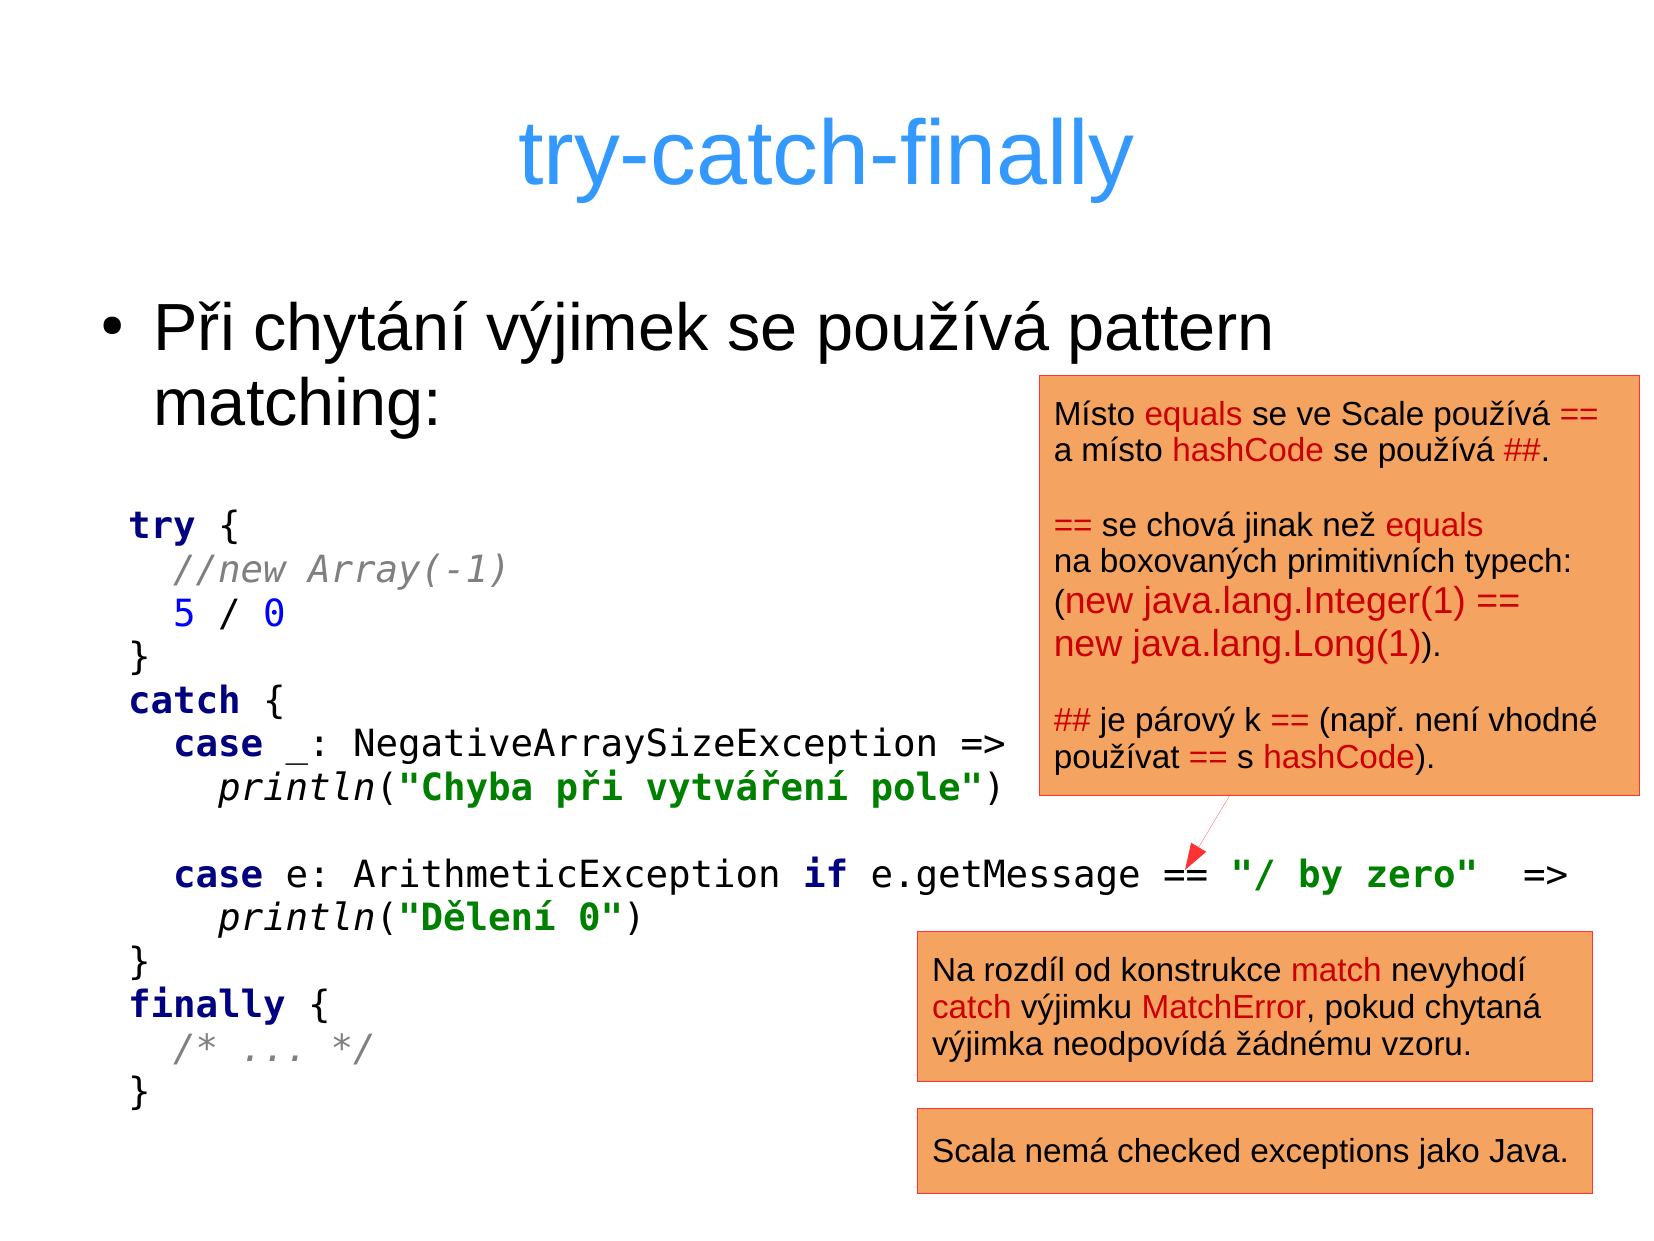

# try-catch-finally
Při chytání výjimek se používá pattern matching:
Místo equals se ve Scale používá ==
a místo hashCode se používá ##.
== se chová jinak než equals
na boxovaných primitivních typech:
(new java.lang.Integer(1) ==
new java.lang.Long(1)).
## je párový k == (např. není vhodné
používat == s hashCode).
try {
 //new Array(-1)
 5 / 0
}
catch {
 case _: NegativeArraySizeException =>
 println("Chyba při vytváření pole")
 case e: ArithmeticException if e.getMessage == "/ by zero" =>
 println("Dělení 0")
}
finally {
 /* ... */
}
Na rozdíl od konstrukce match nevyhodí
catch výjimku MatchError, pokud chytaná
výjimka neodpovídá žádnému vzoru.
Scala nemá checked exceptions jako Java.